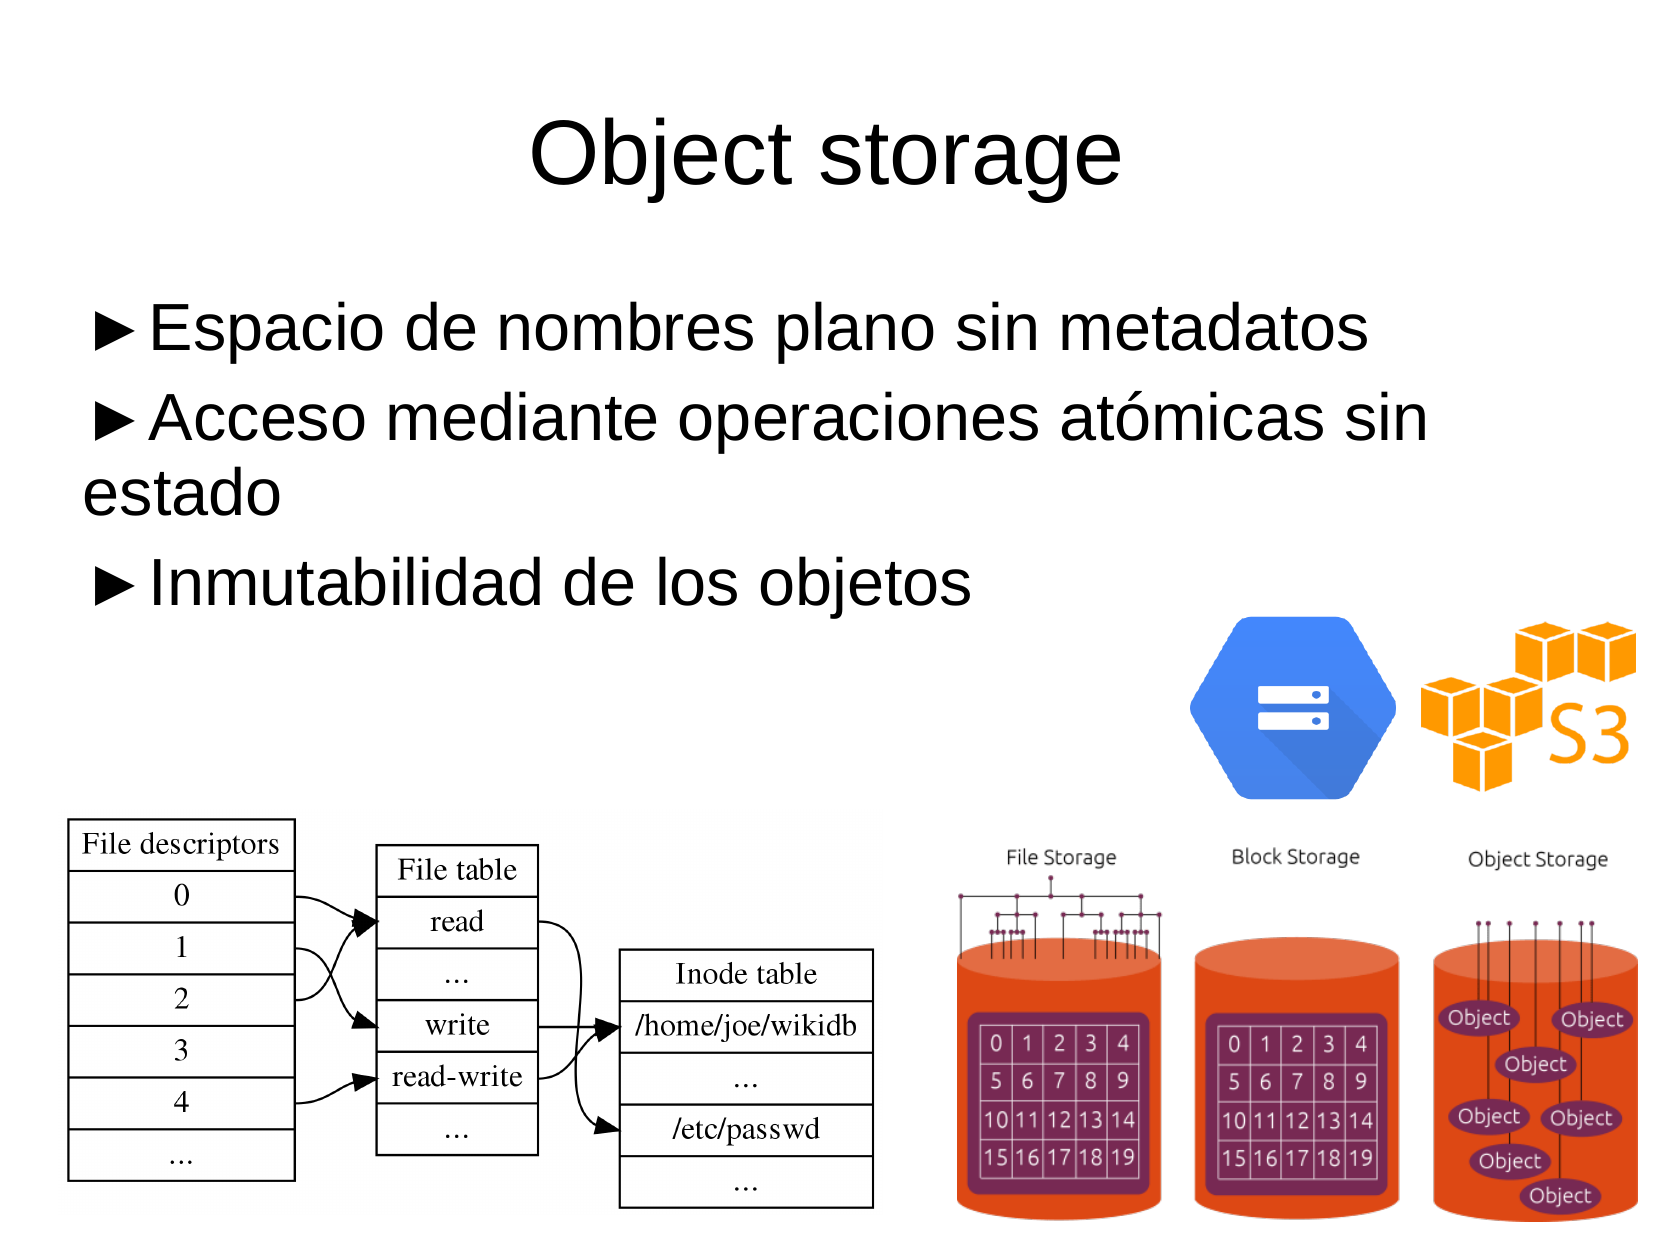

# Object storage
►Espacio de nombres plano sin metadatos
►Acceso mediante operaciones atómicas sin estado
►Inmutabilidad de los objetos